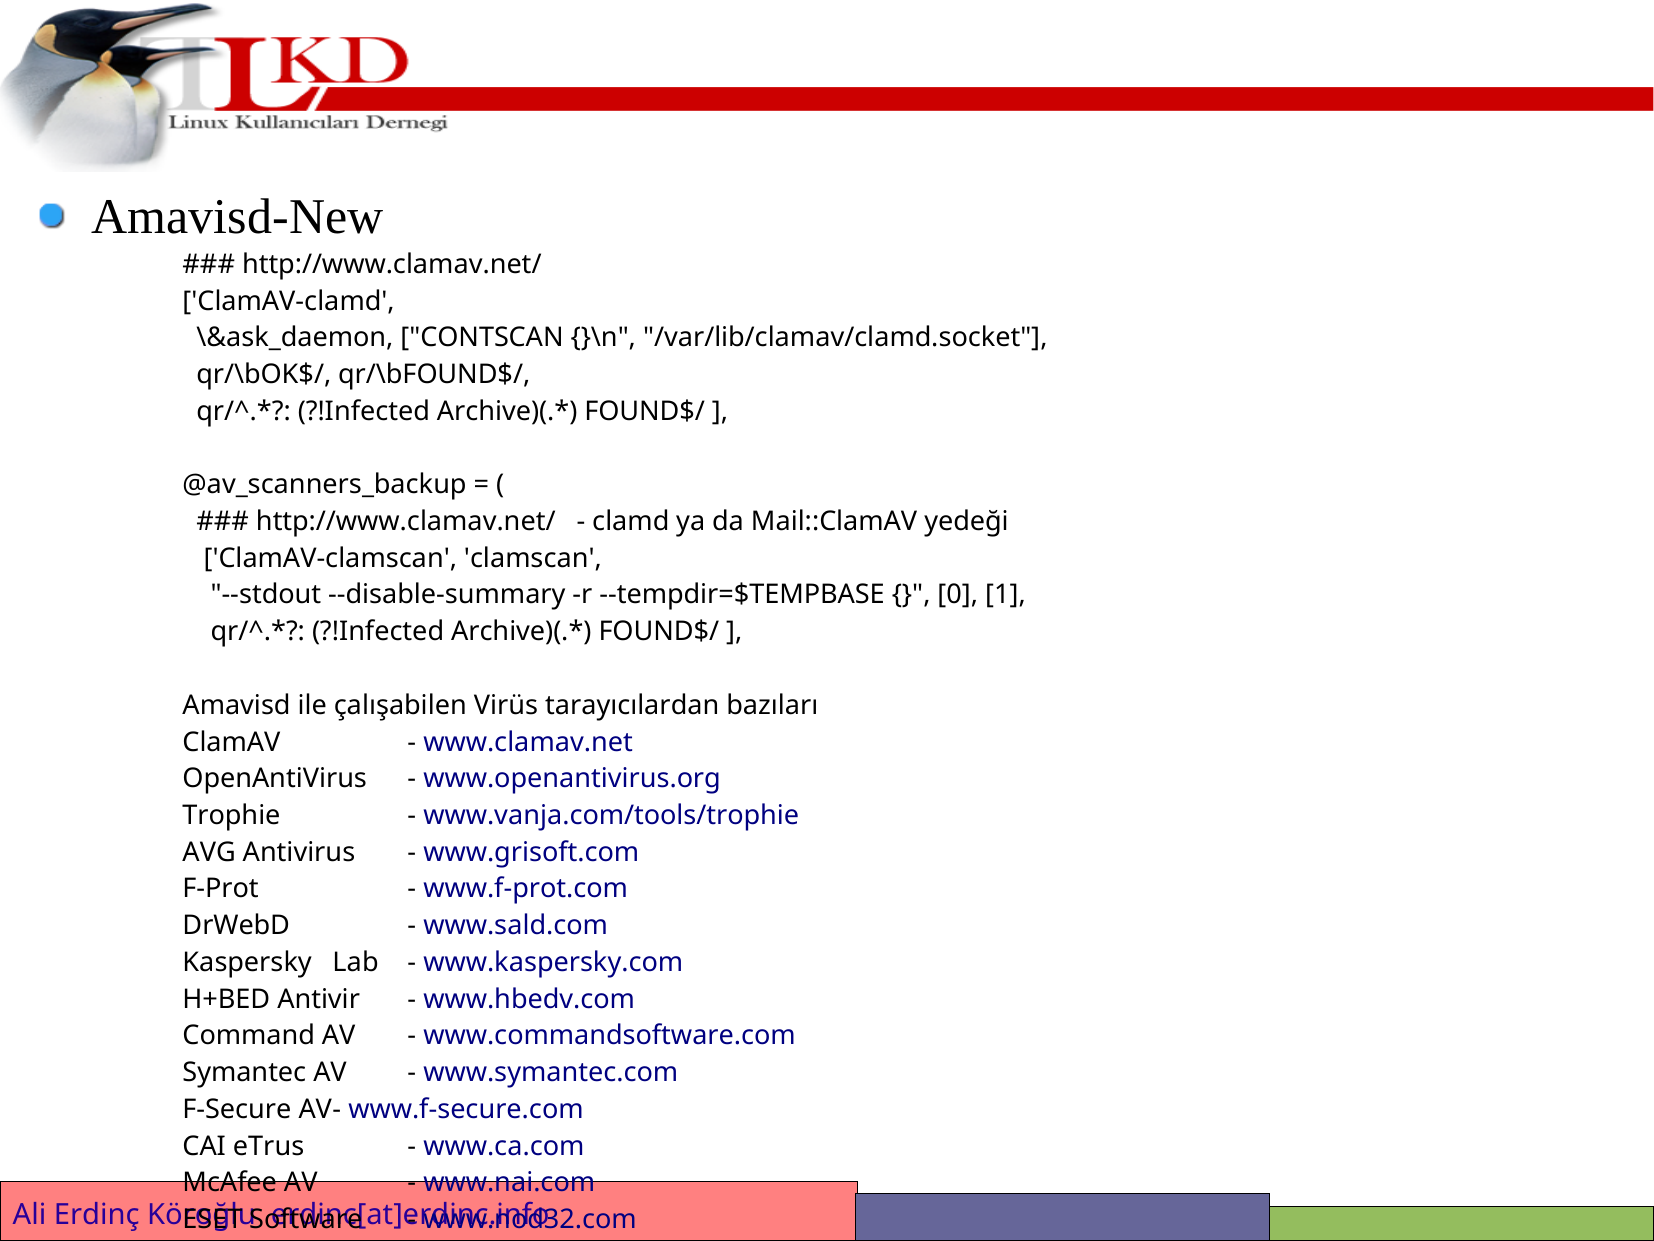

Amavisd-New
### http://www.clamav.net/
['ClamAV-clamd',
 \&ask_daemon, ["CONTSCAN {}\n", "/var/lib/clamav/clamd.socket"],
 qr/\bOK$/, qr/\bFOUND$/,
 qr/^.*?: (?!Infected Archive)(.*) FOUND$/ ],
@av_scanners_backup = (
 ### http://www.clamav.net/ - clamd ya da Mail::ClamAV yedeği
 ['ClamAV-clamscan', 'clamscan',
 "--stdout --disable-summary -r --tempdir=$TEMPBASE {}", [0], [1],
 qr/^.*?: (?!Infected Archive)(.*) FOUND$/ ],
Amavisd ile çalışabilen Virüs tarayıcılardan bazıları
ClamAV 	- www.clamav.net
OpenAntiVirus 	- www.openantivirus.org
Trophie		- www.vanja.com/tools/trophie
AVG Antivirus	- www.grisoft.com
F-Prot		- www.f-prot.com
DrWebD		- www.sald.com
Kaspersky	Lab	- www.kaspersky.com
H+BED Antivir	- www.hbedv.com
Command AV	- www.commandsoftware.com
Symantec AV	- www.symantec.com
F-Secure AV	- www.f-secure.com
CAI eTrus		- www.ca.com
McAfee AV		- www.nai.com
ESET Software	- www.nod32.com
Panda AV		- www.pandasoftware.com
Ali Erdinç Köroğlu erdinc[at]erdinc.info http://www.erdinc.info